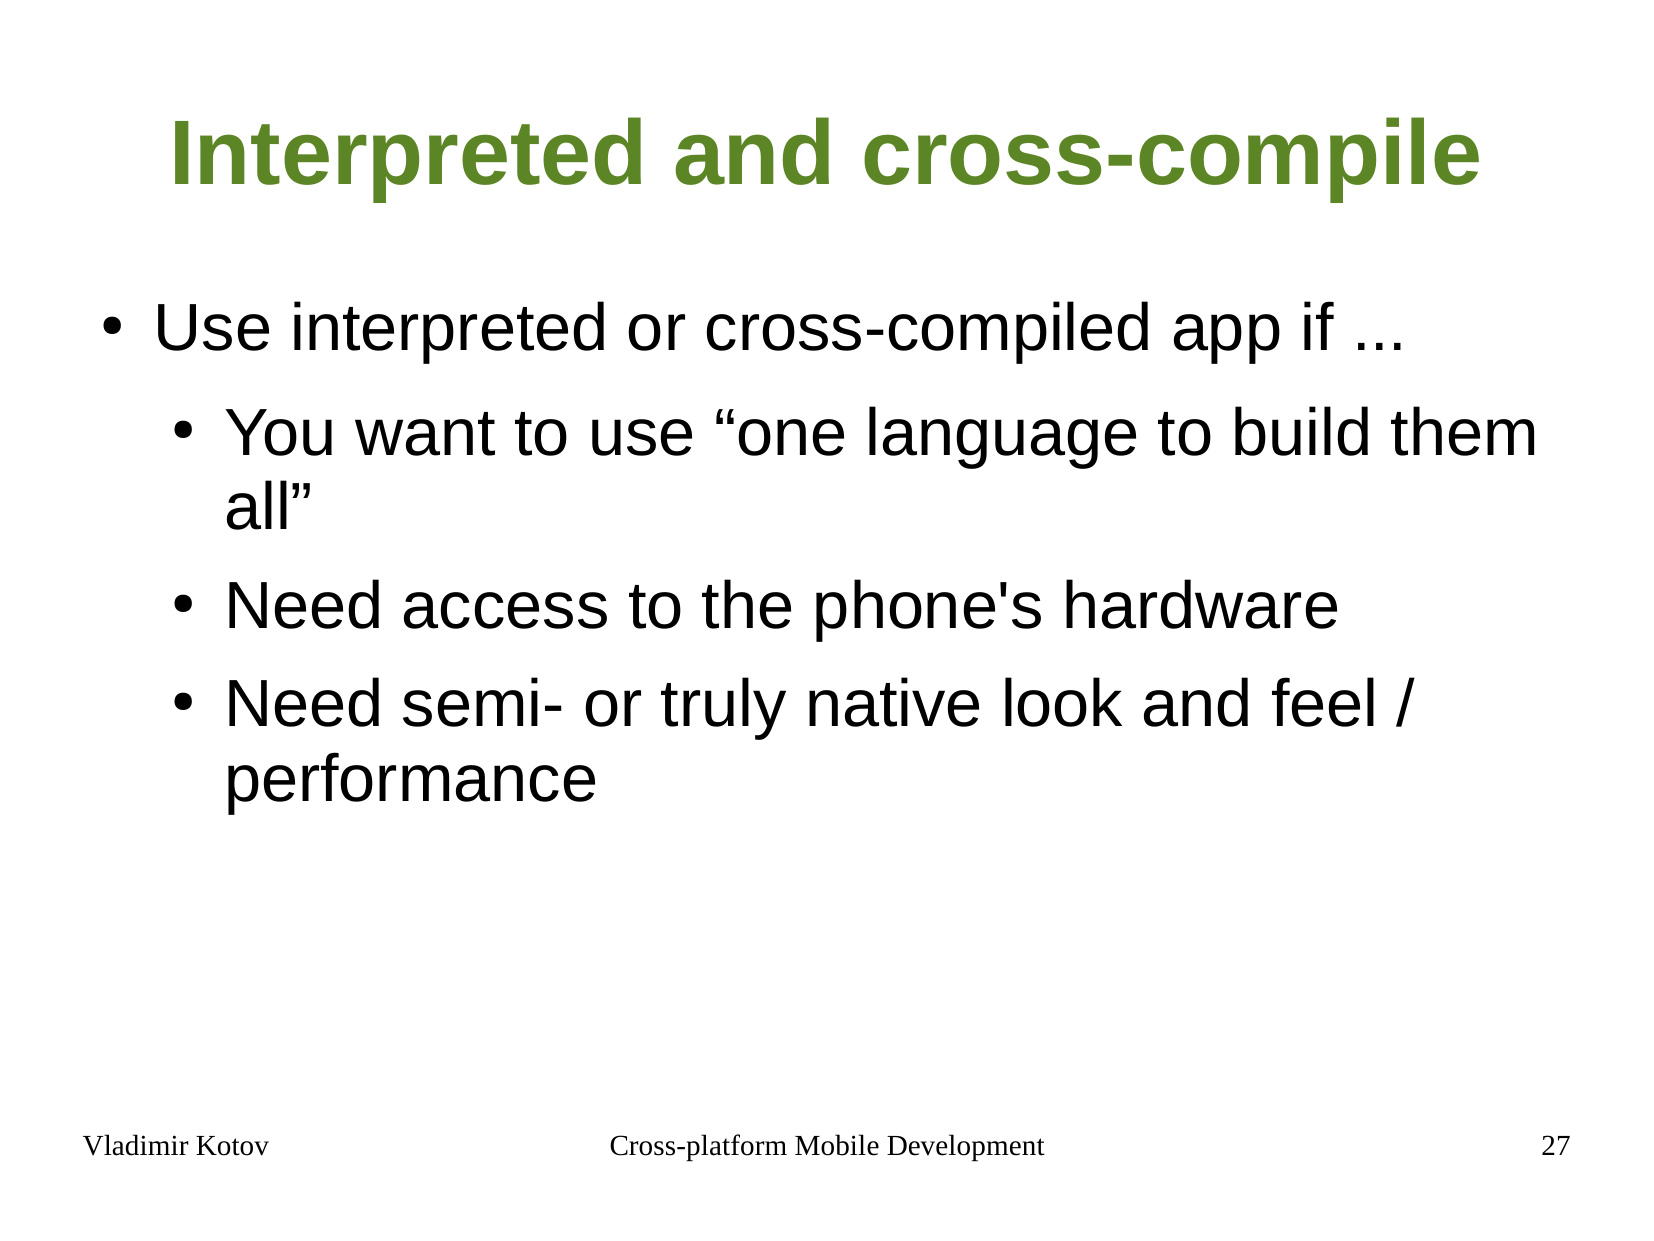

# Interpreted and cross-compile
Use interpreted or cross-compiled app if ...
You want to use “one language to build them all”
Need access to the phone's hardware
Need semi- or truly native look and feel / performance
Vladimir Kotov
Cross-platform Mobile Development
27